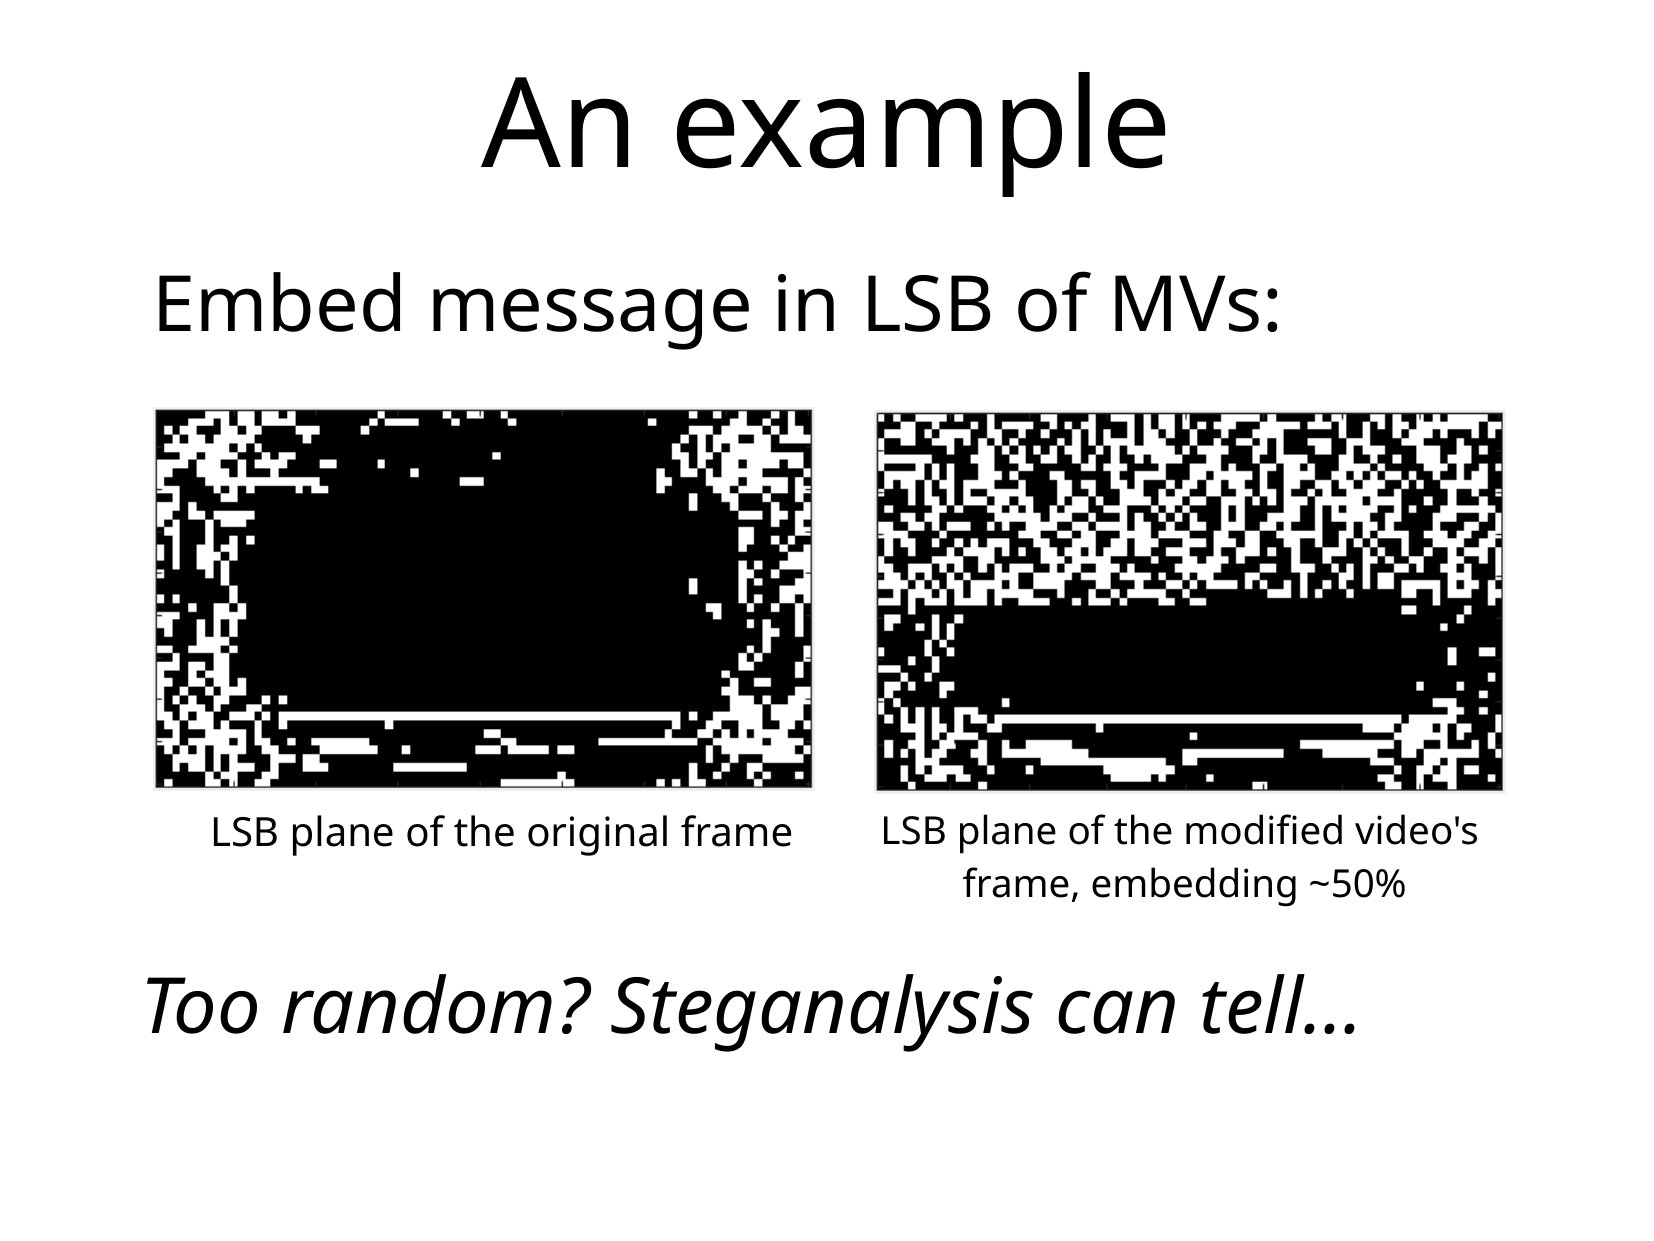

# An example
Embed message in LSB of MVs:
LSB plane of the original frame
LSB plane of the modified video's frame, embedding ~50%
Too random? Steganalysis can tell...